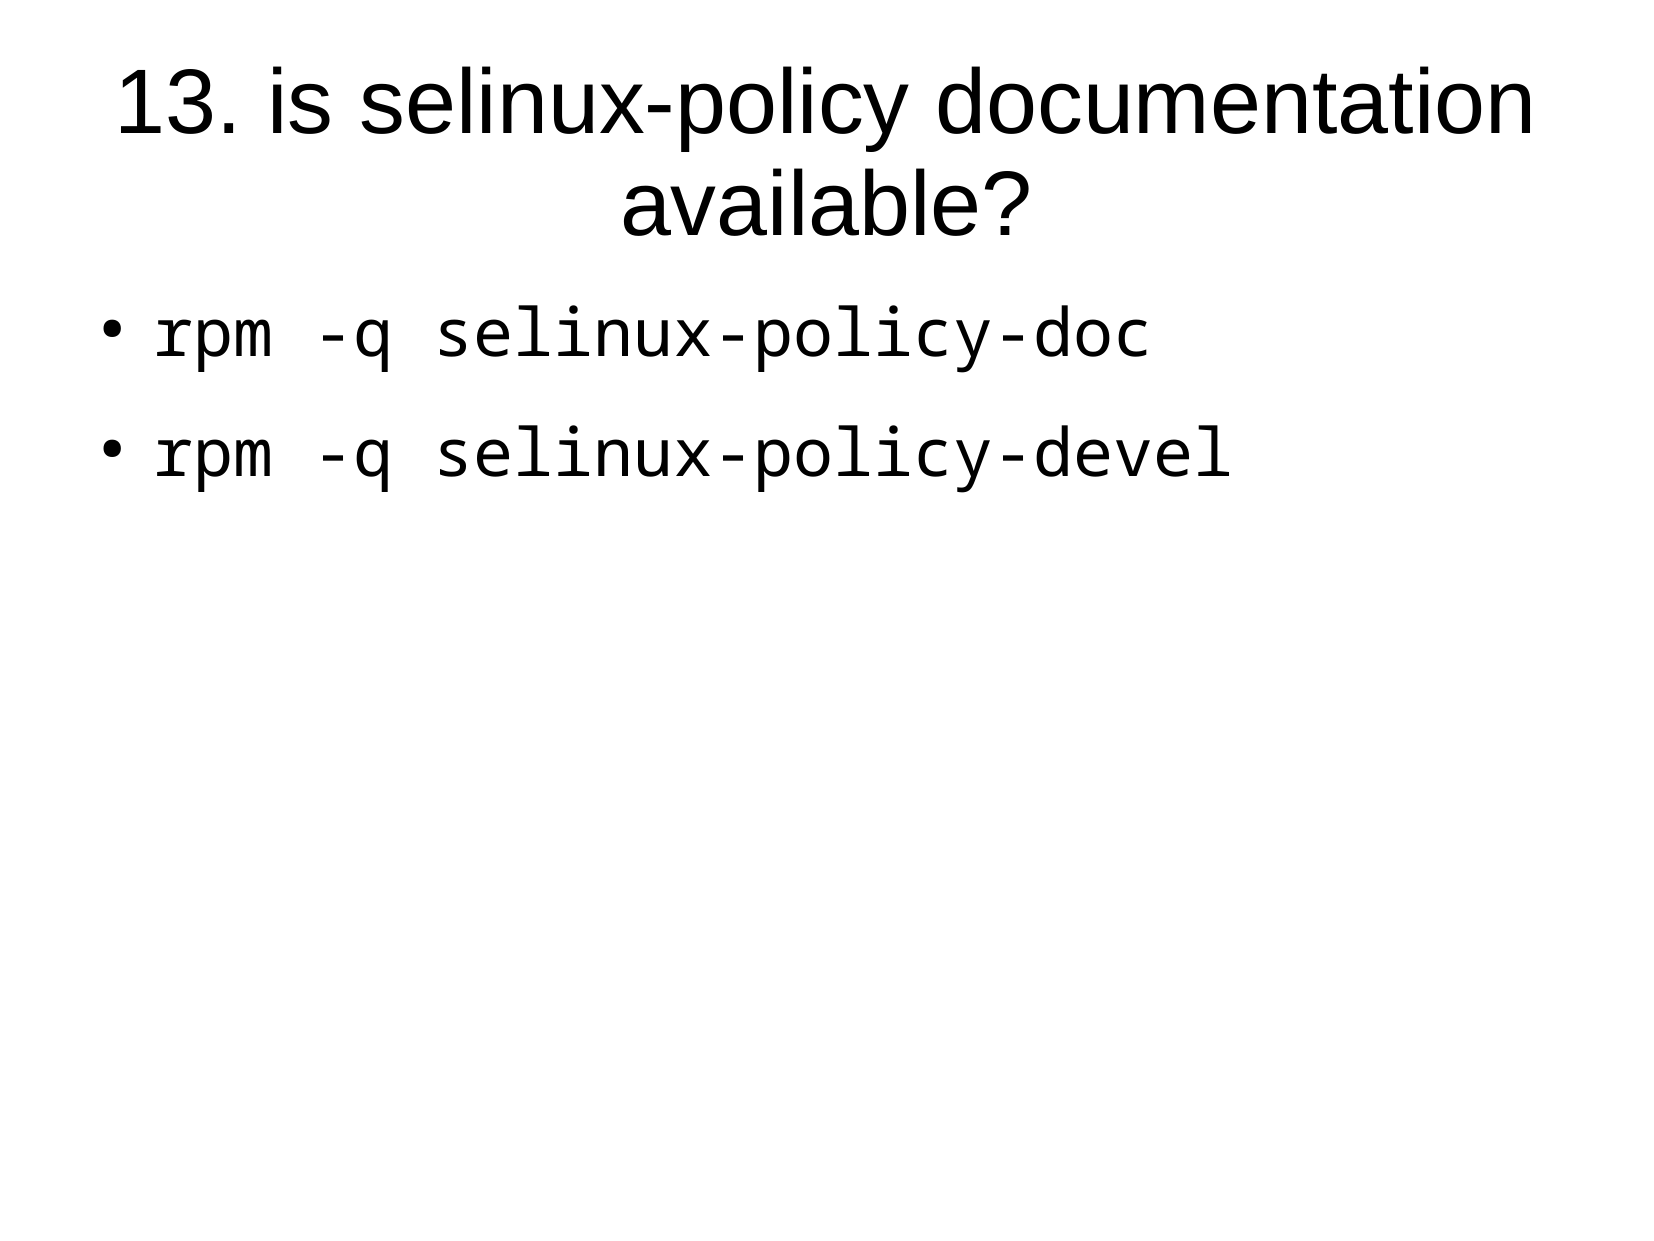

# 13. is selinux-policy documentation available?
rpm -q selinux-policy-doc
rpm -q selinux-policy-devel